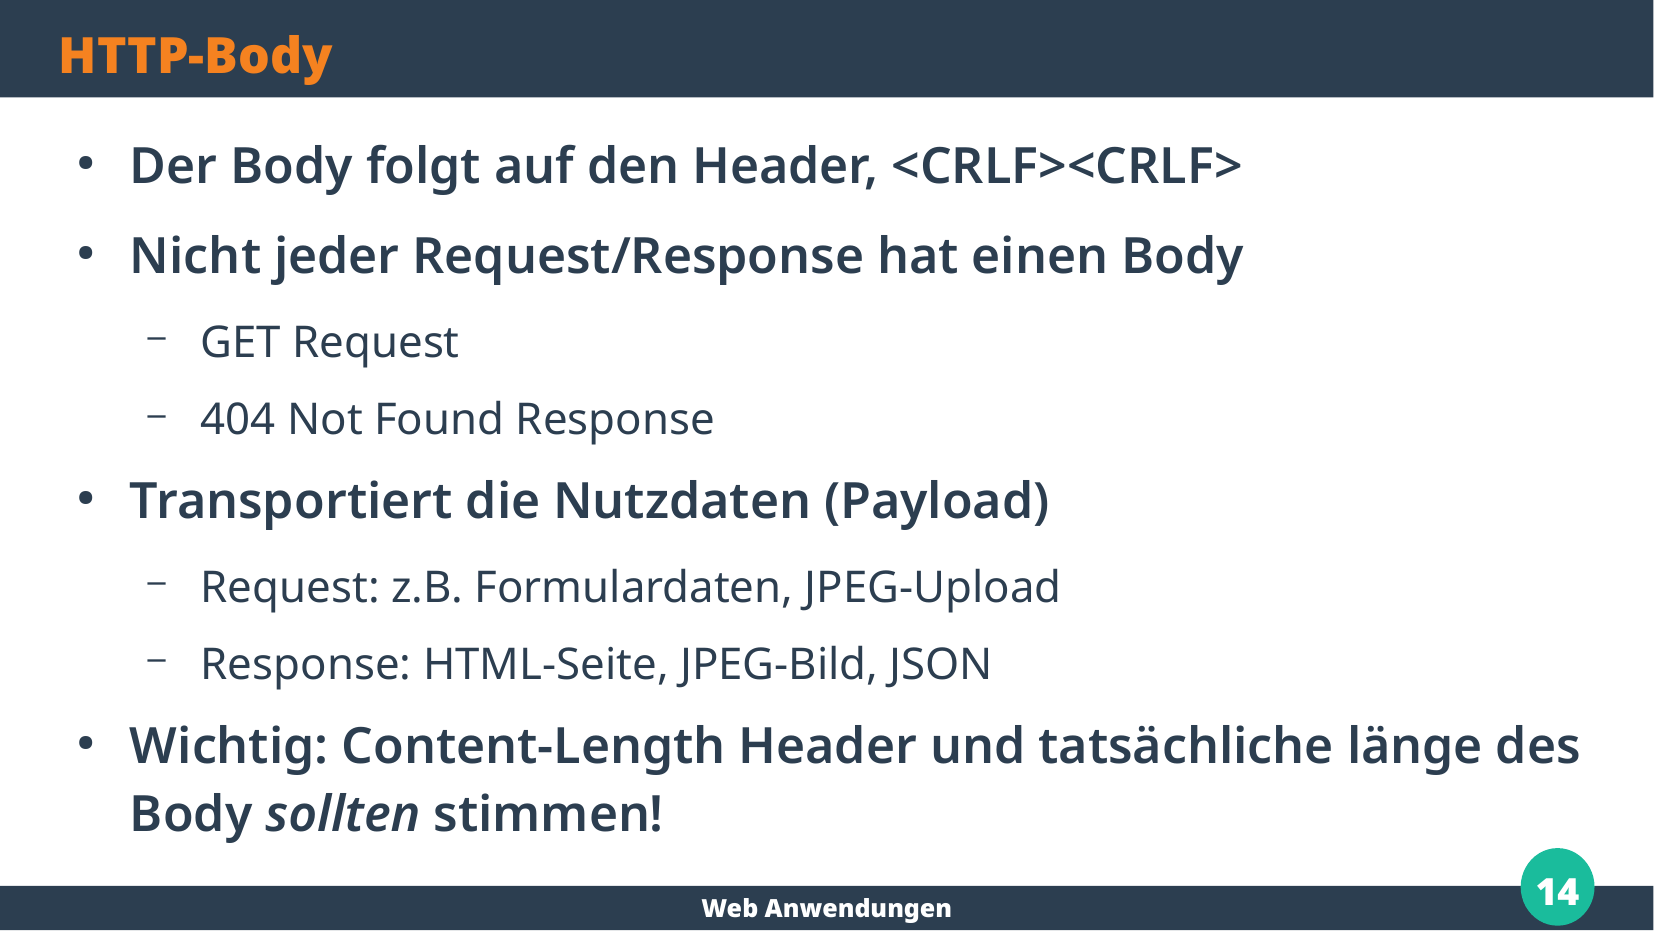

# HTTP-Body
Der Body folgt auf den Header, <CRLF><CRLF>
Nicht jeder Request/Response hat einen Body
GET Request
404 Not Found Response
Transportiert die Nutzdaten (Payload)
Request: z.B. Formulardaten, JPEG-Upload
Response: HTML-Seite, JPEG-Bild, JSON
Wichtig: Content-Length Header und tatsächliche länge des Body sollten stimmen!
14